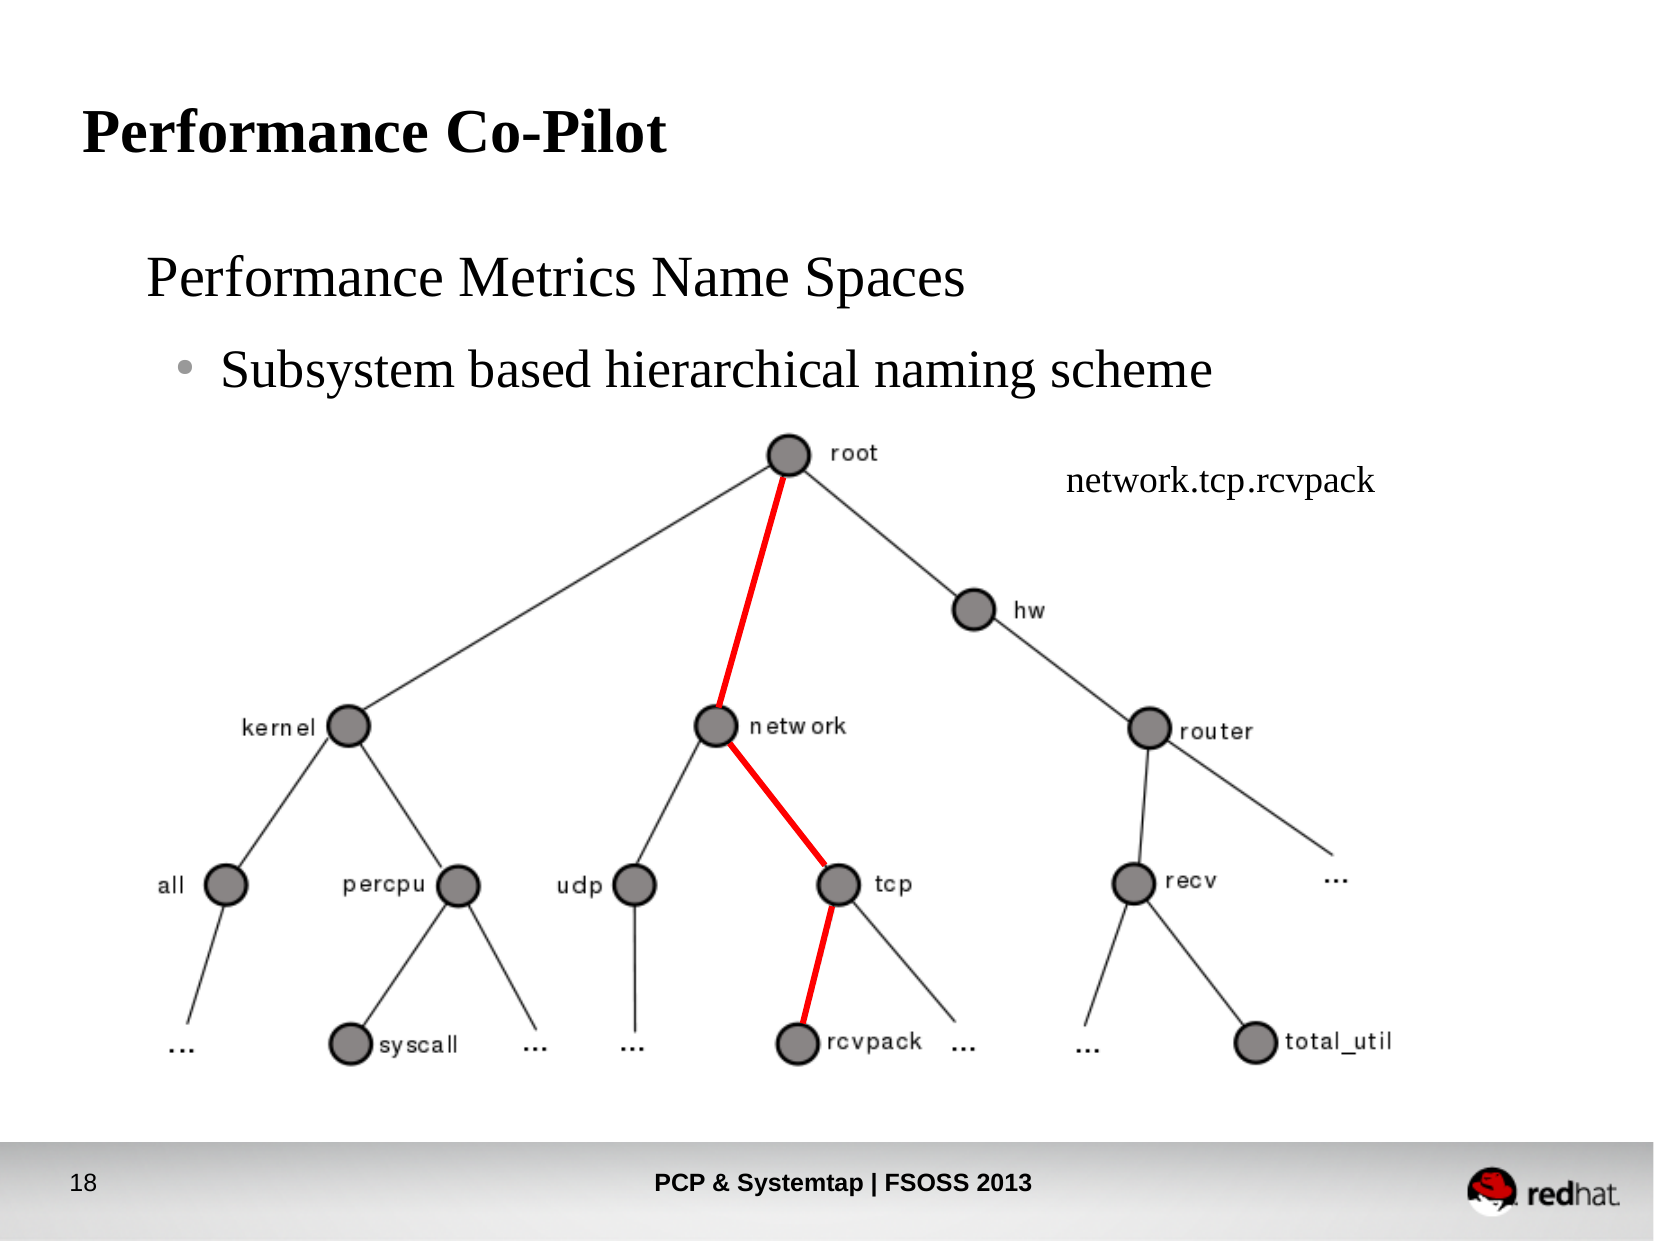

# Performance Co-Pilot
Performance Metrics Name Spaces
Subsystem based hierarchical naming scheme
network
 .tcp
 .rcvpack